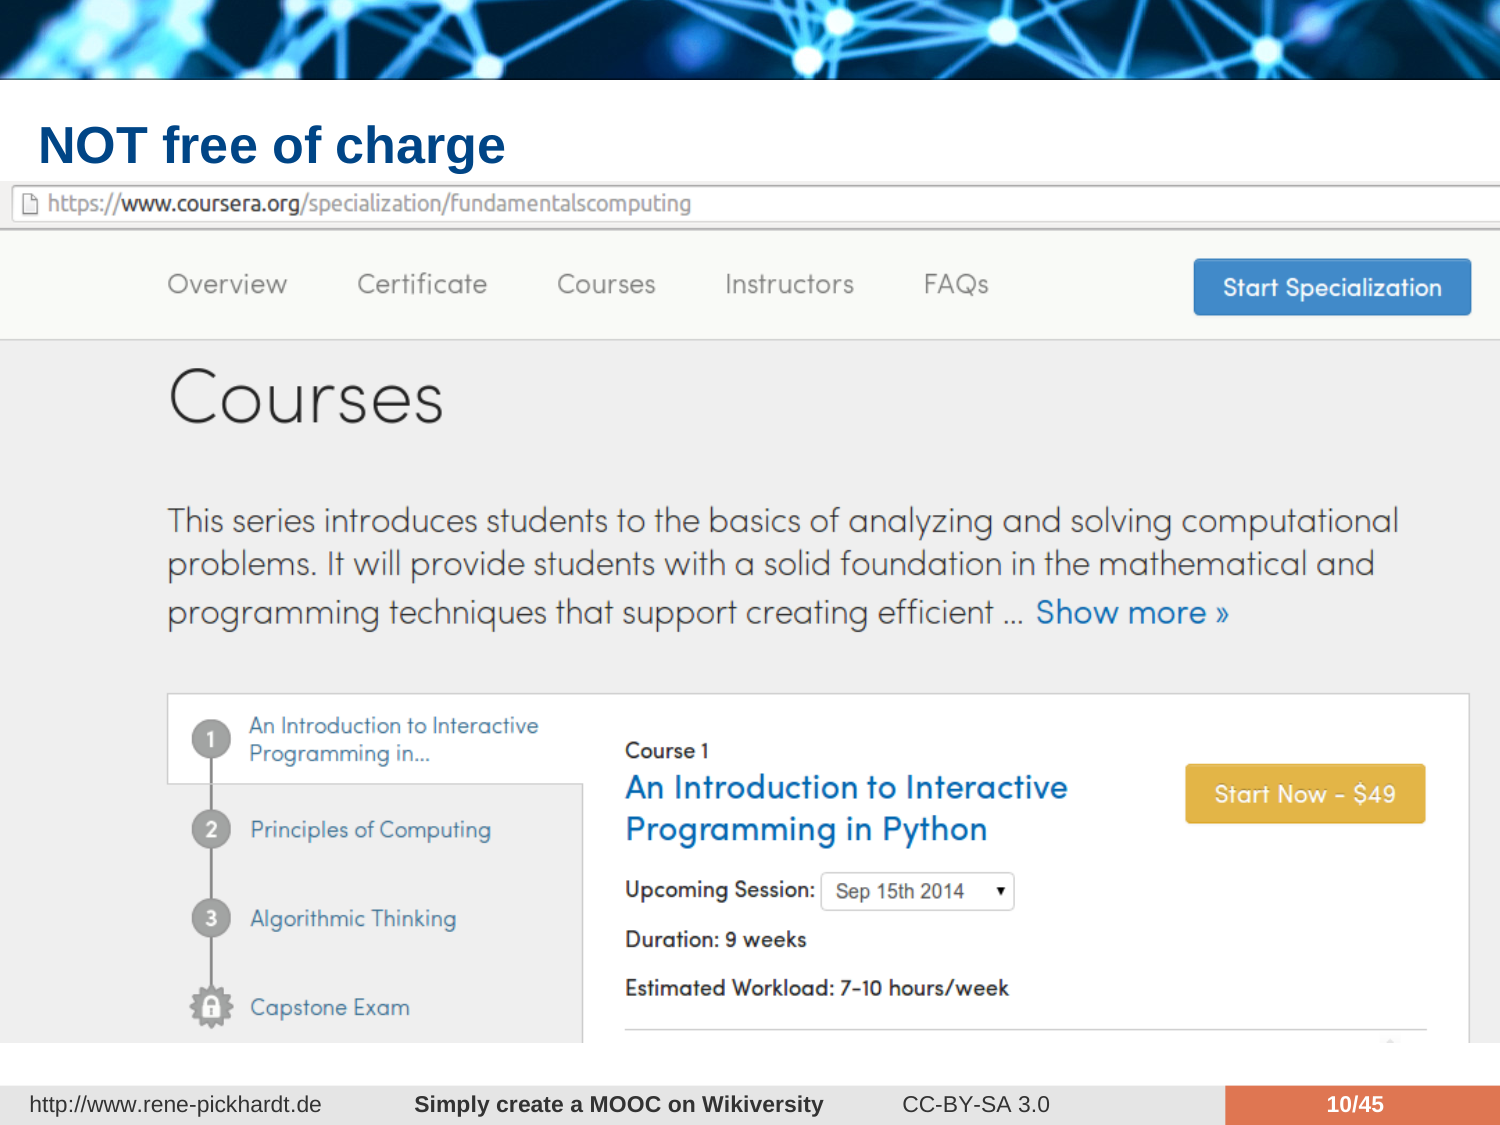

# NOT free of charge
Accessible without barriers (for everyone, everywhere)
Free of charge
Give freedom to others to reuse / improve the content
Make use of open formats
Make use of free software